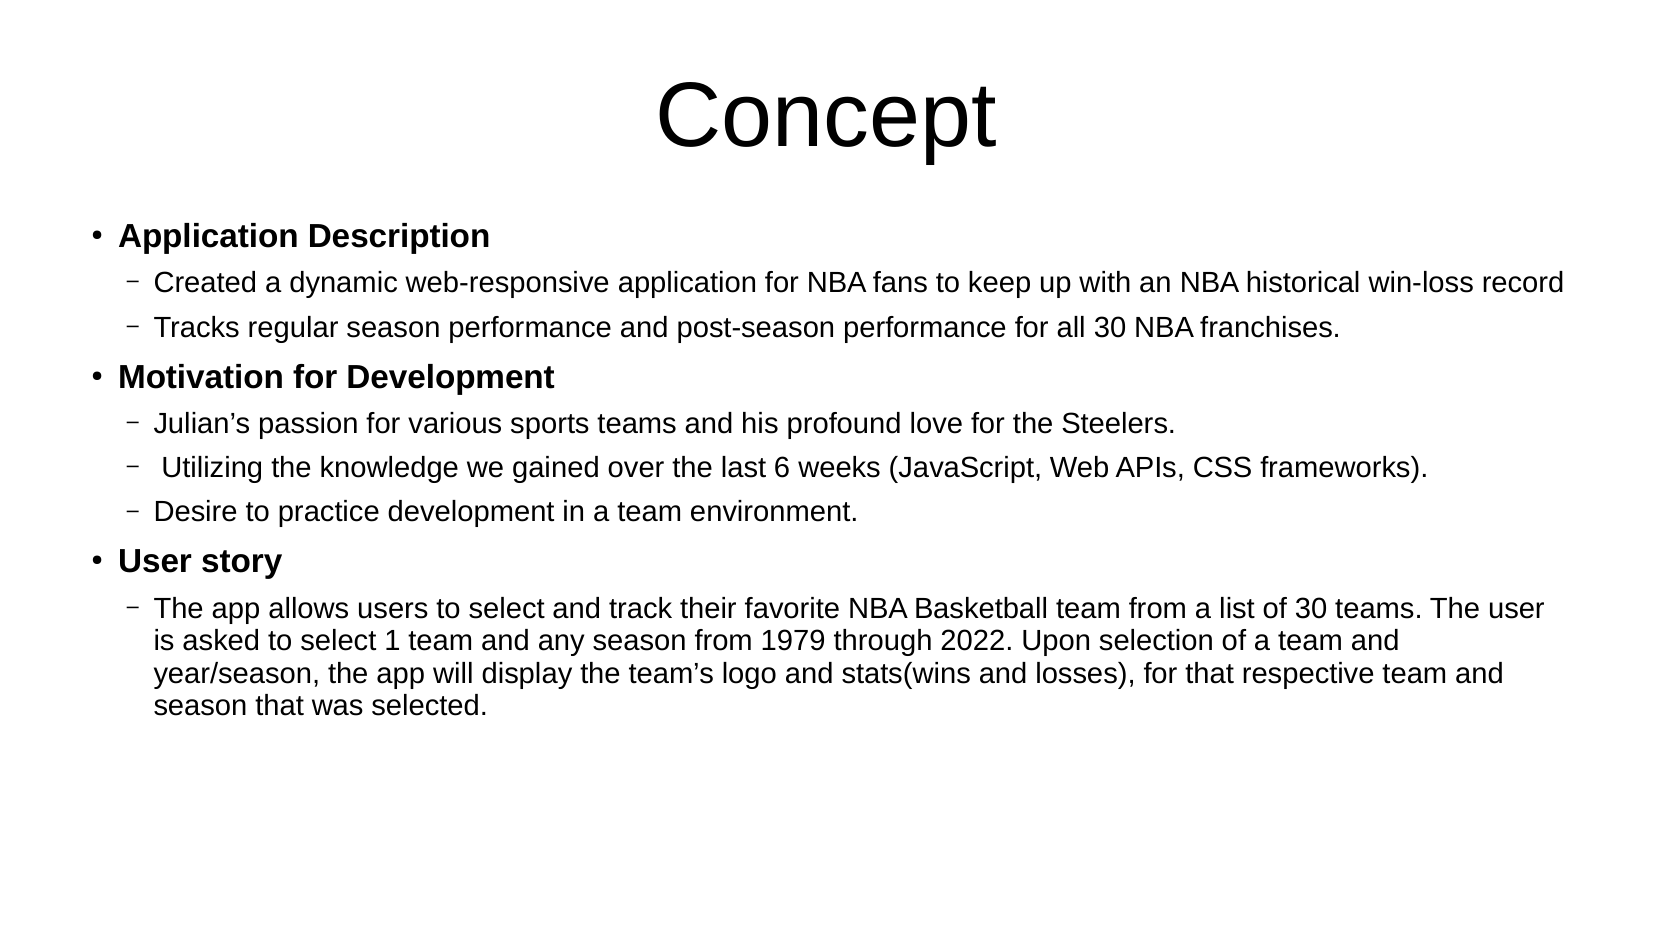

# Concept
Application Description
Created a dynamic web-responsive application for NBA fans to keep up with an NBA historical win-loss record
Tracks regular season performance and post-season performance for all 30 NBA franchises.
Motivation for Development
Julian’s passion for various sports teams and his profound love for the Steelers.
 Utilizing the knowledge we gained over the last 6 weeks (JavaScript, Web APIs, CSS frameworks).
Desire to practice development in a team environment.
User story
The app allows users to select and track their favorite NBA Basketball team from a list of 30 teams. The user is asked to select 1 team and any season from 1979 through 2022. Upon selection of a team and year/season, the app will display the team’s logo and stats(wins and losses), for that respective team and season that was selected.